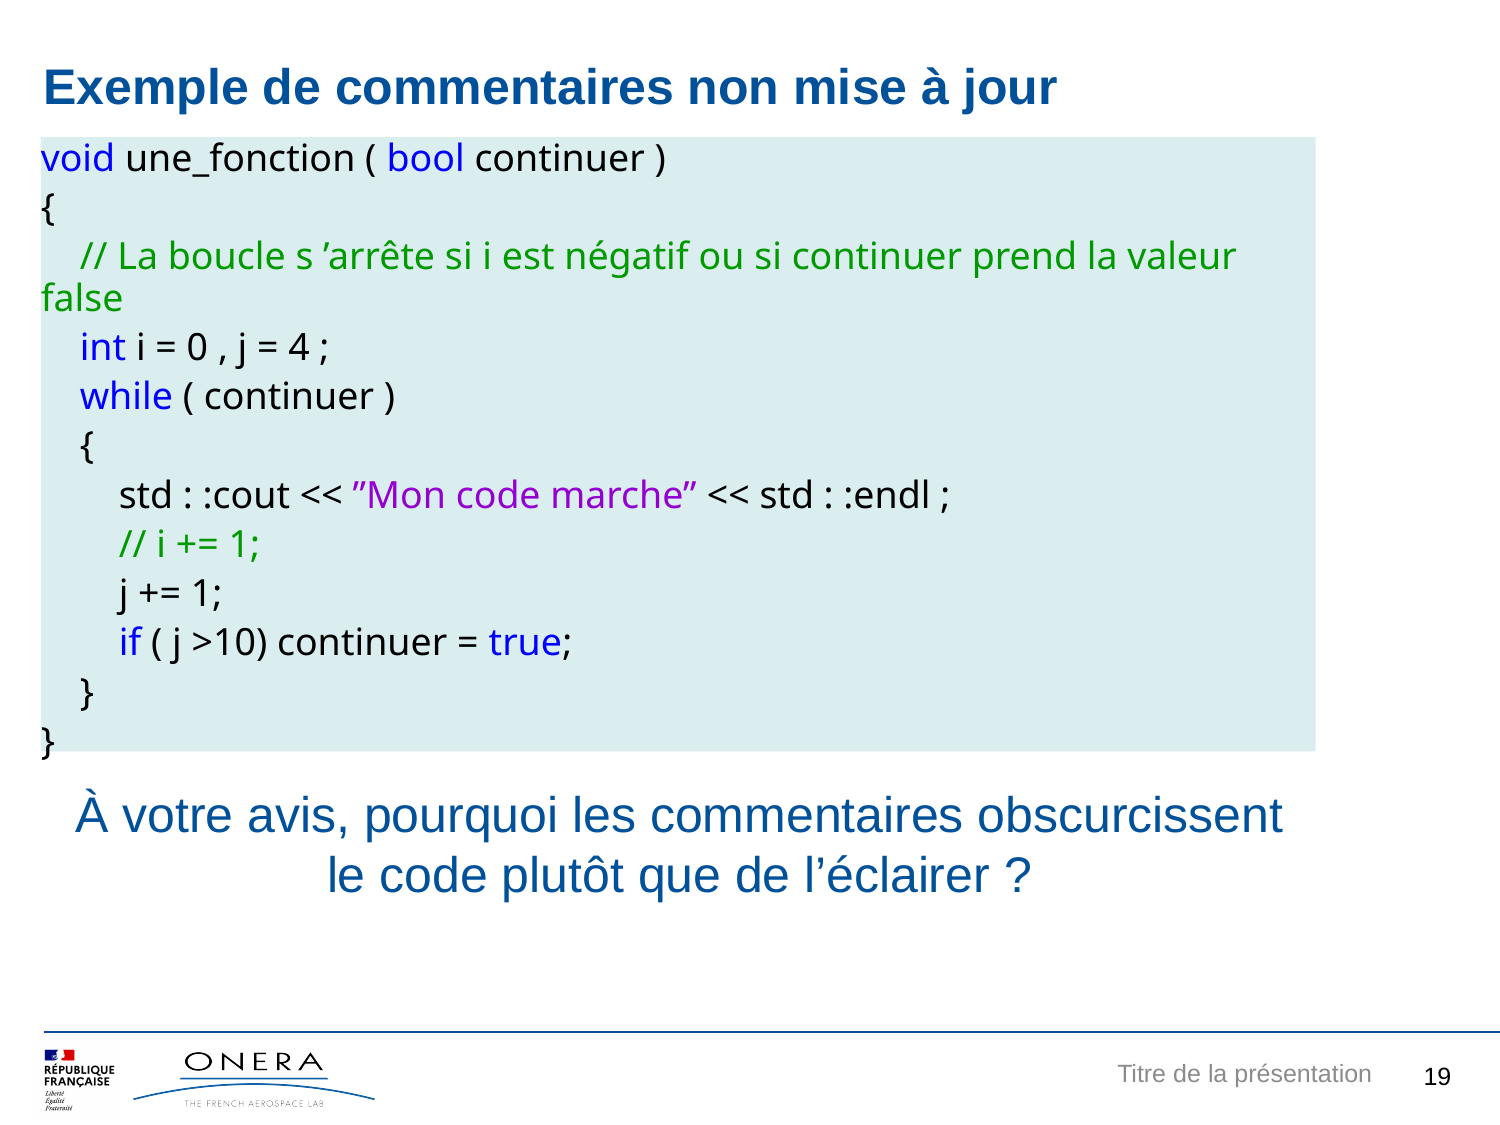

Exemple de commentaires non mise à jour
void une_fonction ( bool continuer )
{
 // La boucle s ’arrête si i est négatif ou si continuer prend la valeur false
 int i = 0 , j = 4 ;
 while ( continuer )
 {
 std : :cout << ”Mon code marche” << std : :endl ;
 // i += 1;
 j += 1;
 if ( j >10) continuer = true;
 }
}
À votre avis, pourquoi les commentaires obscurcissent le code plutôt que de l’éclairer ?
Titre de la présentation